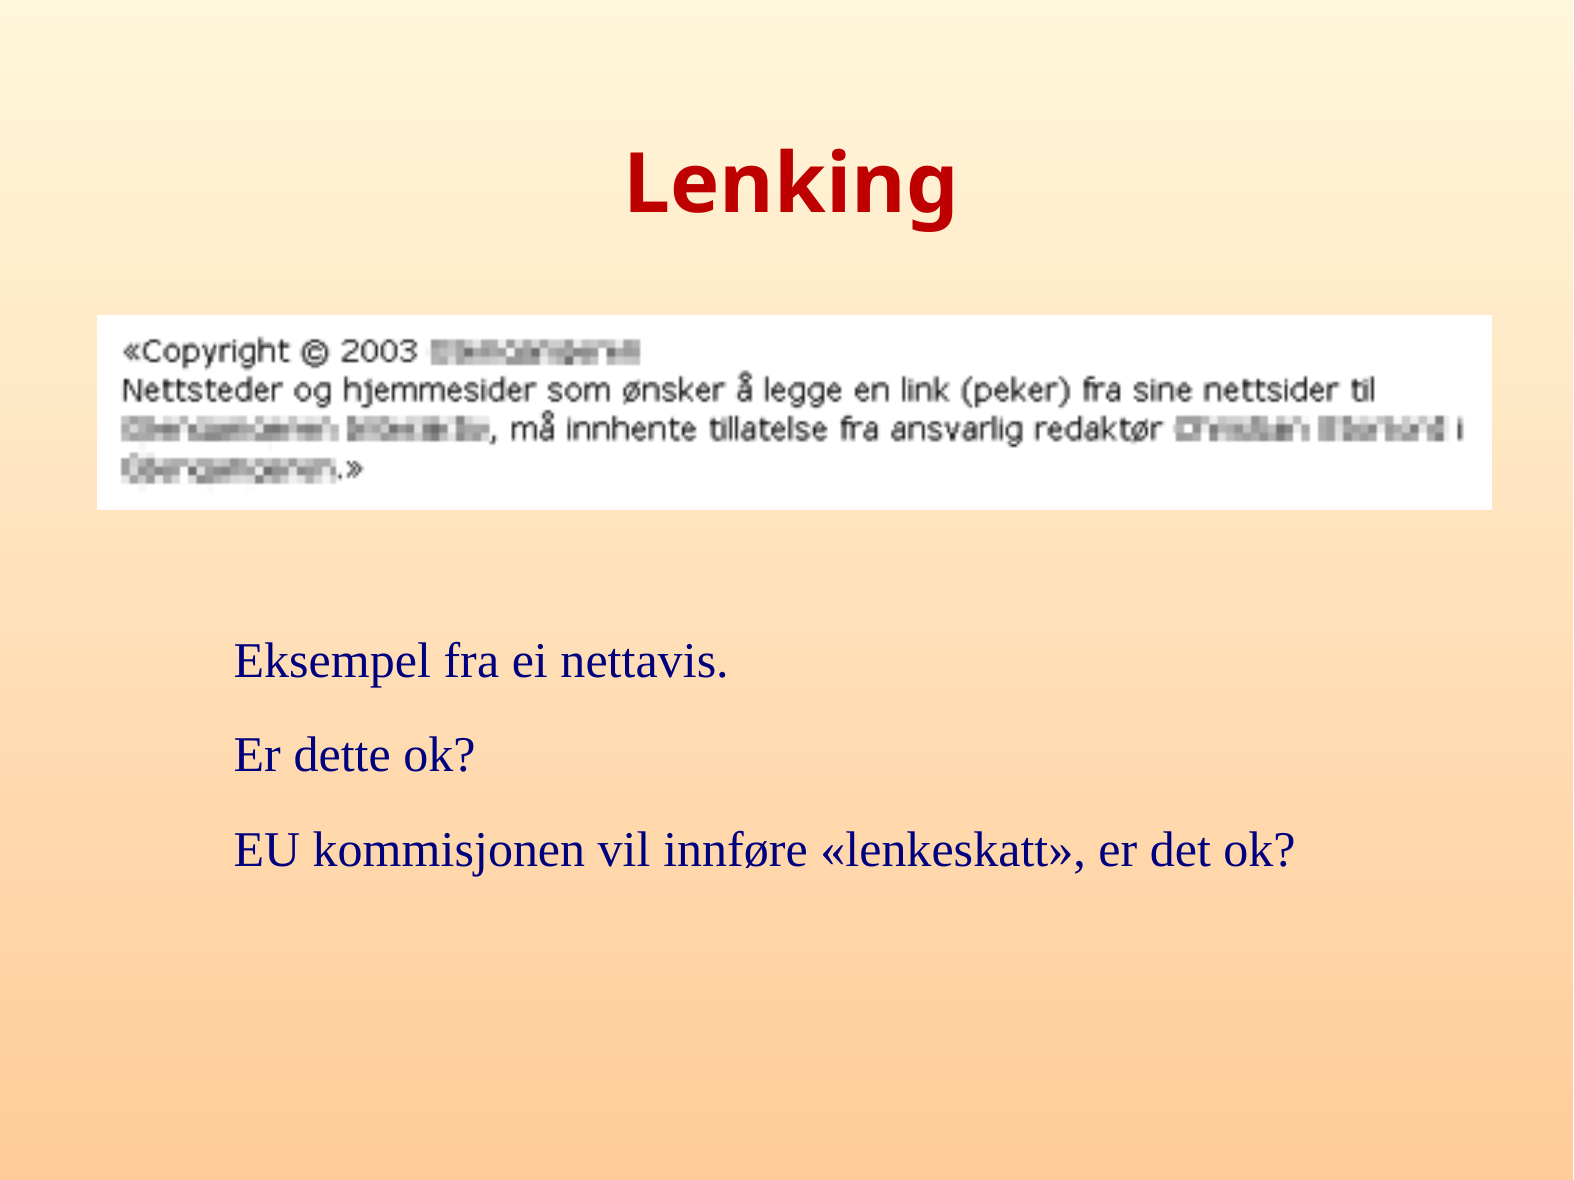

# Lenking
Eksempel fra ei nettavis.
Er dette ok?
EU kommisjonen vil innføre «lenkeskatt», er det ok?